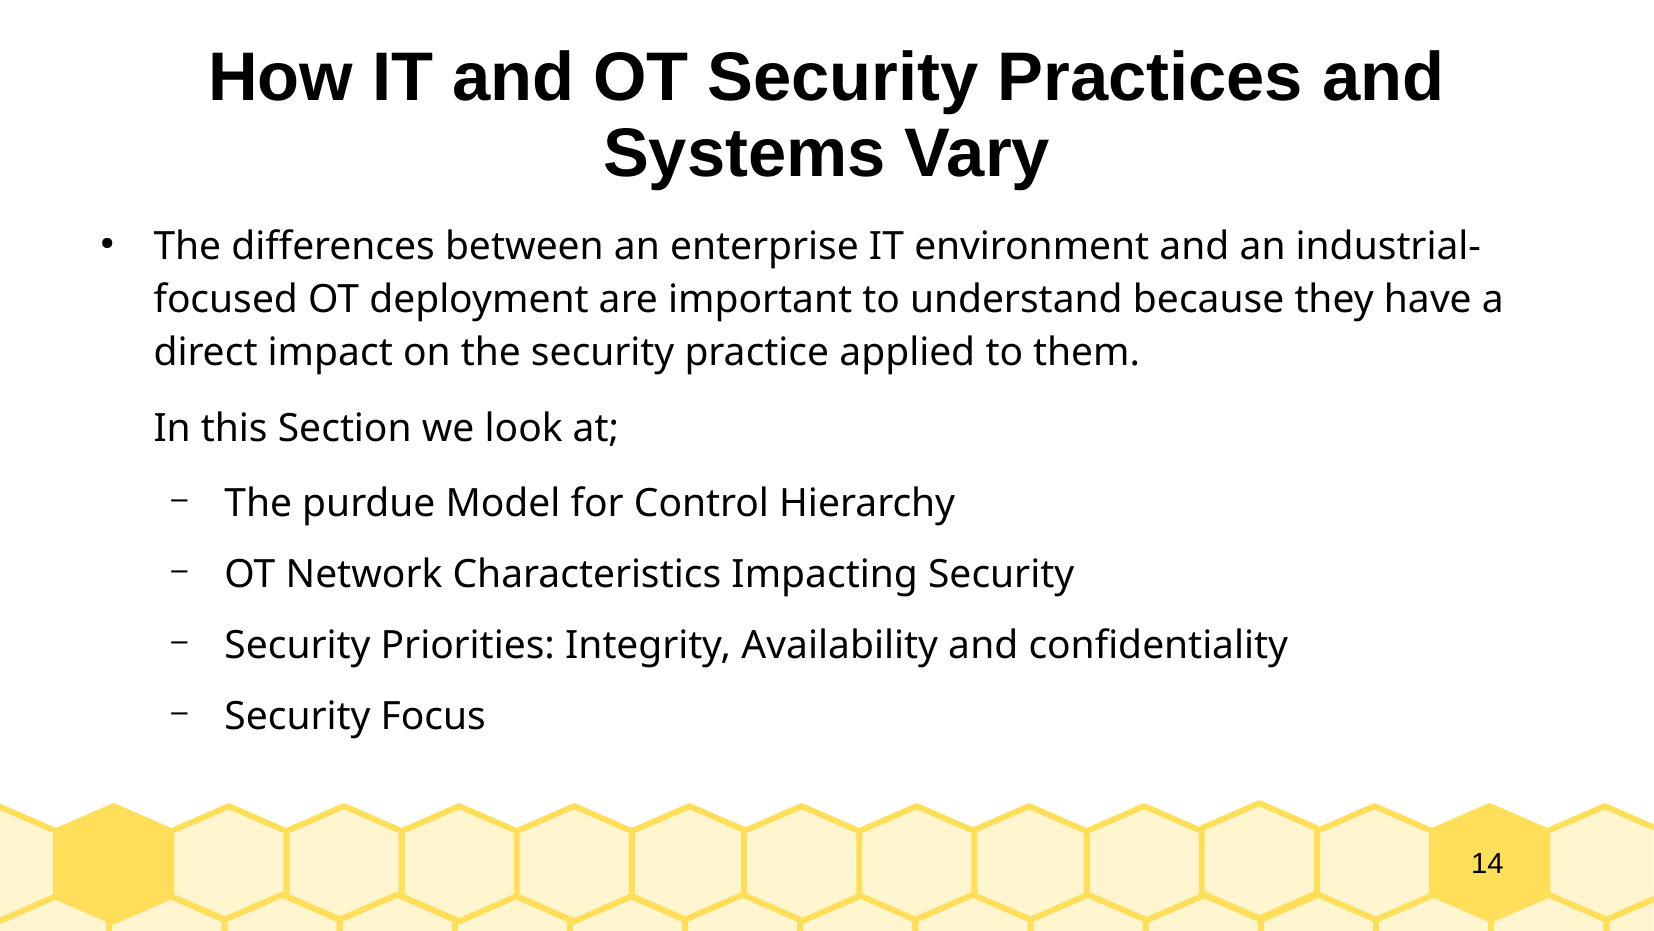

# How IT and OT Security Practices and Systems Vary
The differences between an enterprise IT environment and an industrial-focused OT deployment are important to understand because they have a direct impact on the security practice applied to them.
In this Section we look at;
The purdue Model for Control Hierarchy
OT Network Characteristics Impacting Security
Security Priorities: Integrity, Availability and confidentiality
Security Focus